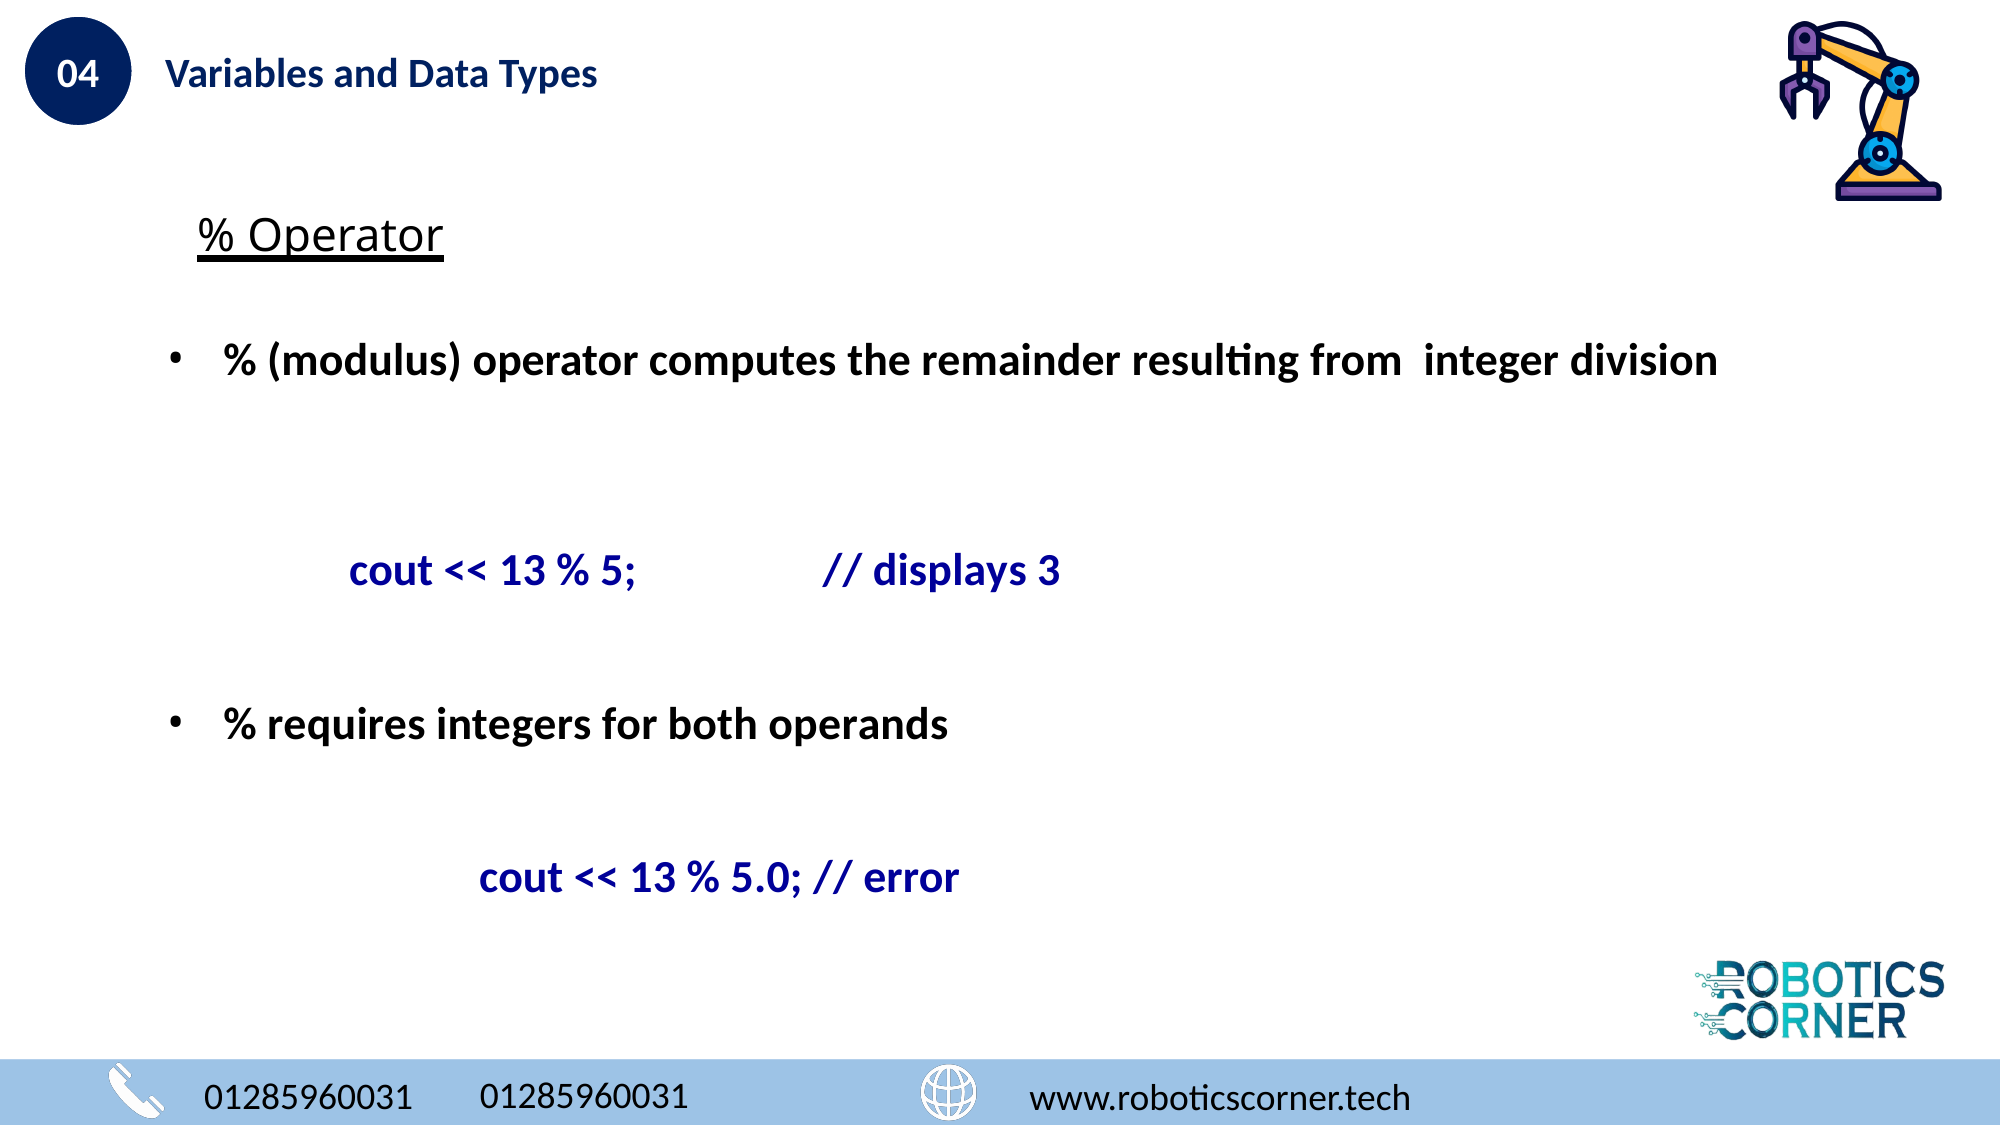

04
Variables and Data Types
# % Operator
% (modulus) operator computes the remainder resulting from integer division
cout << 13 % 5;
// displays 3
% requires integers for both operands
cout << 13 % 5.0; // error
01285960031
01285960031
www.roboticscorner.tech